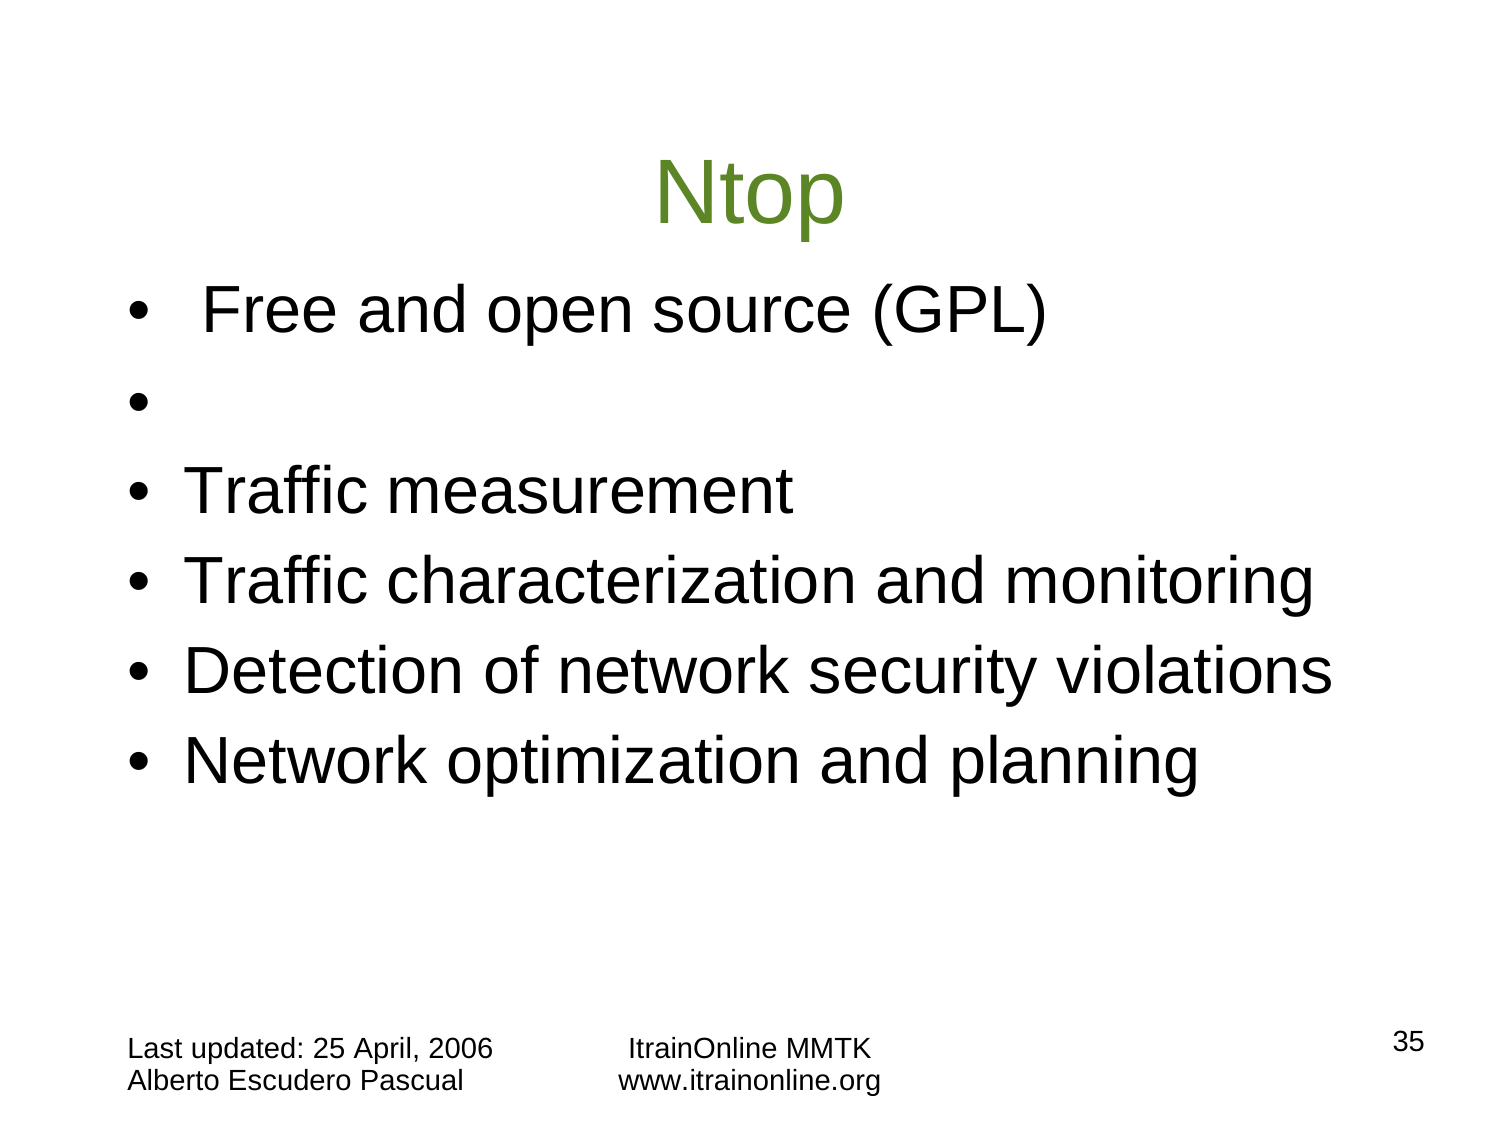

Ntop
 Free and open source (GPL)
Traffic measurement
Traffic characterization and monitoring
Detection of network security violations
Network optimization and planning
35